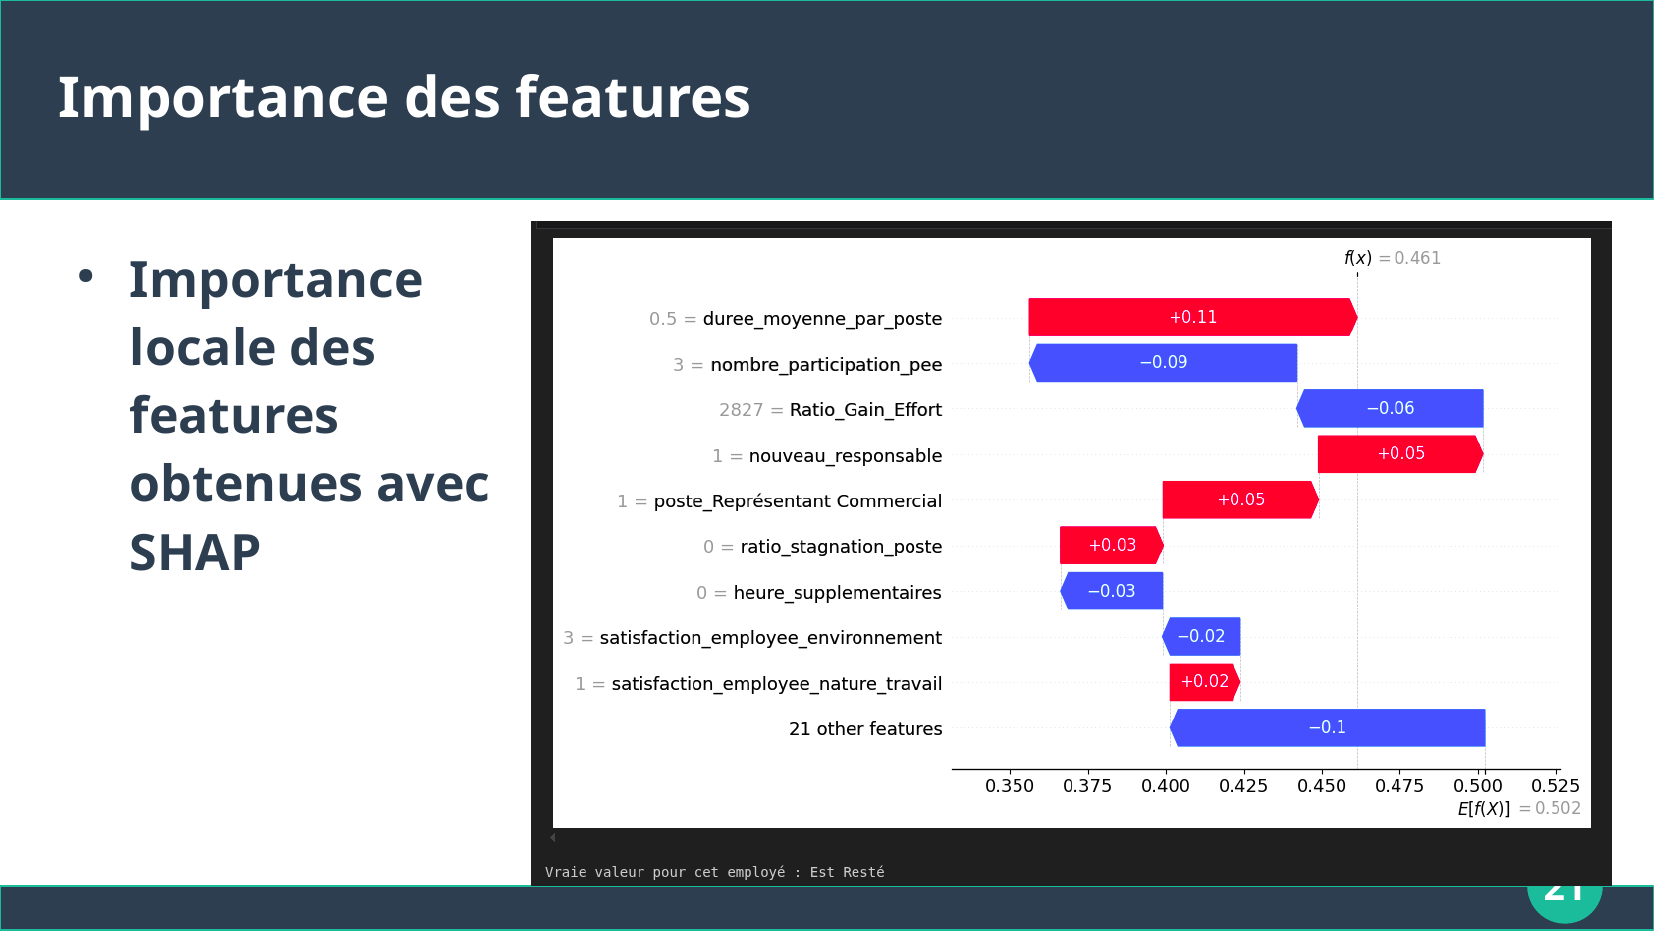

# Importance des features
Importance locale des features obtenues avec SHAP
21